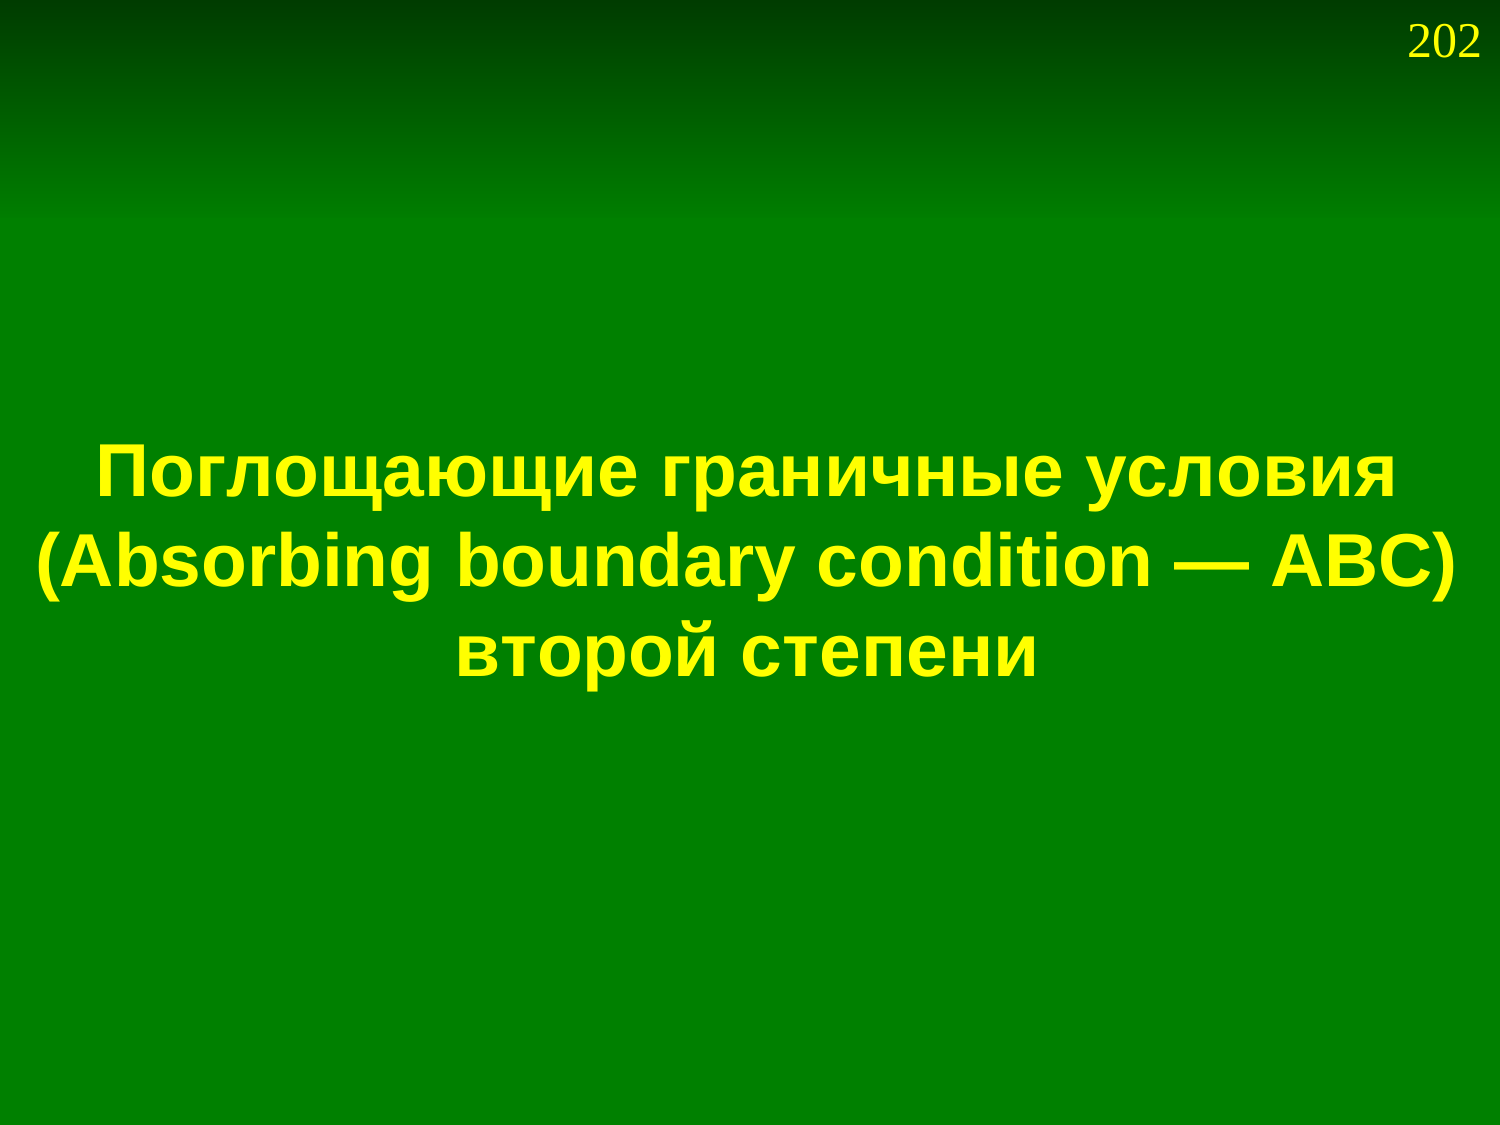

# Поглощающие граничные условия (Absorbing boundary condition — ABC) второй степени